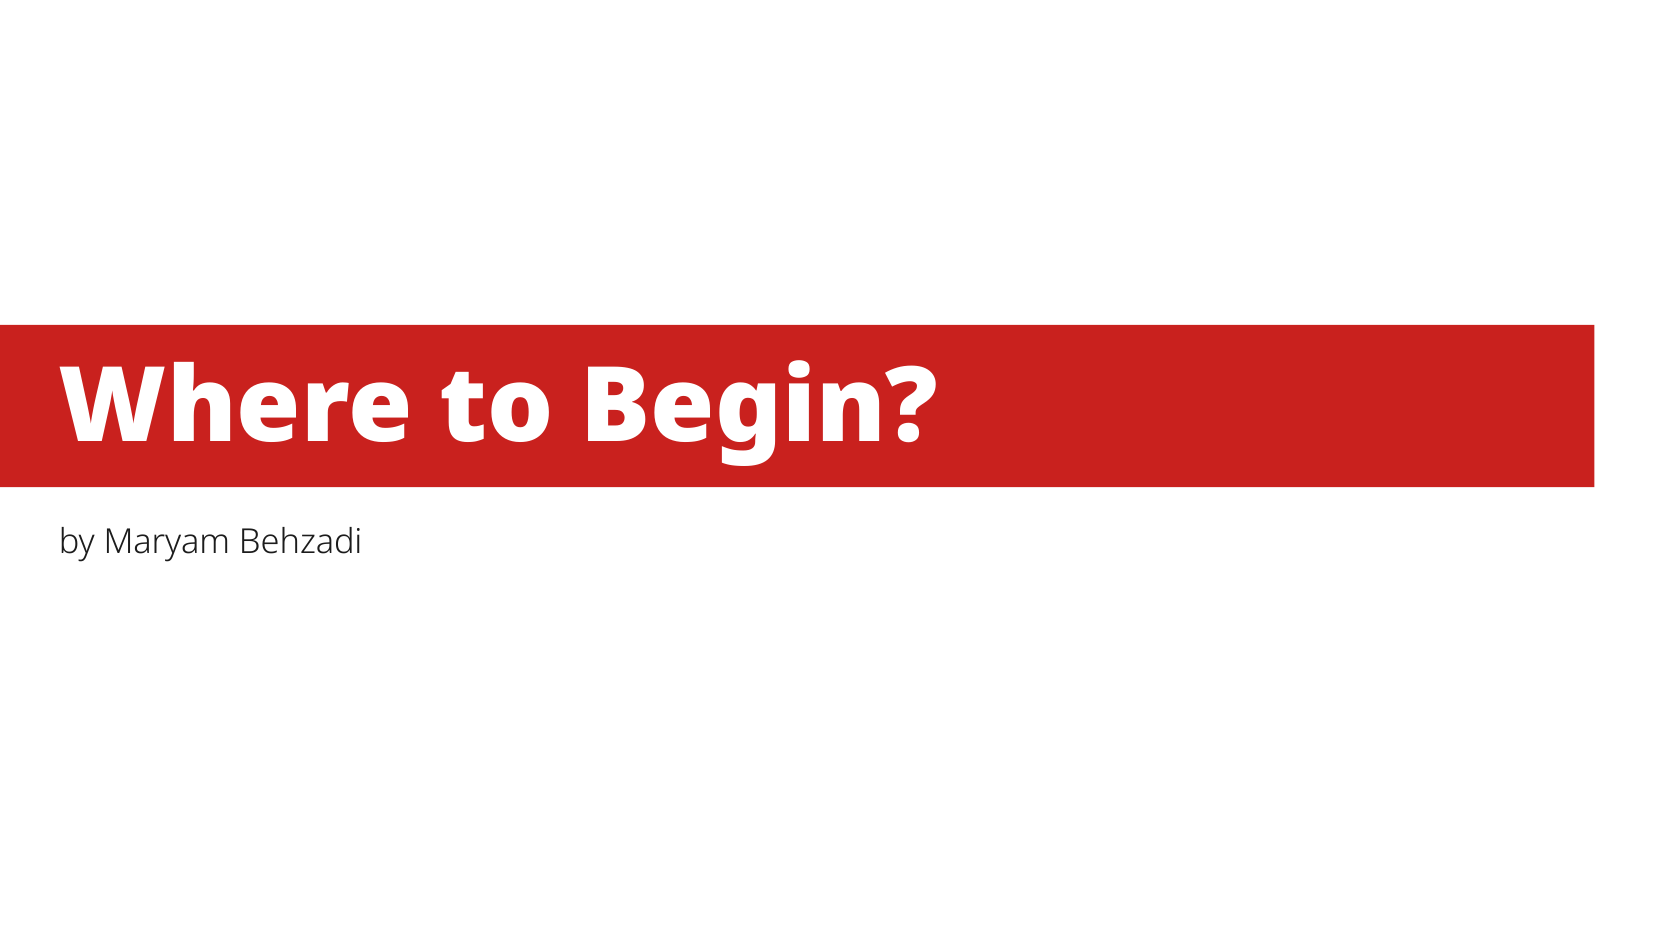

# Where to Begin?
by Maryam Behzadi